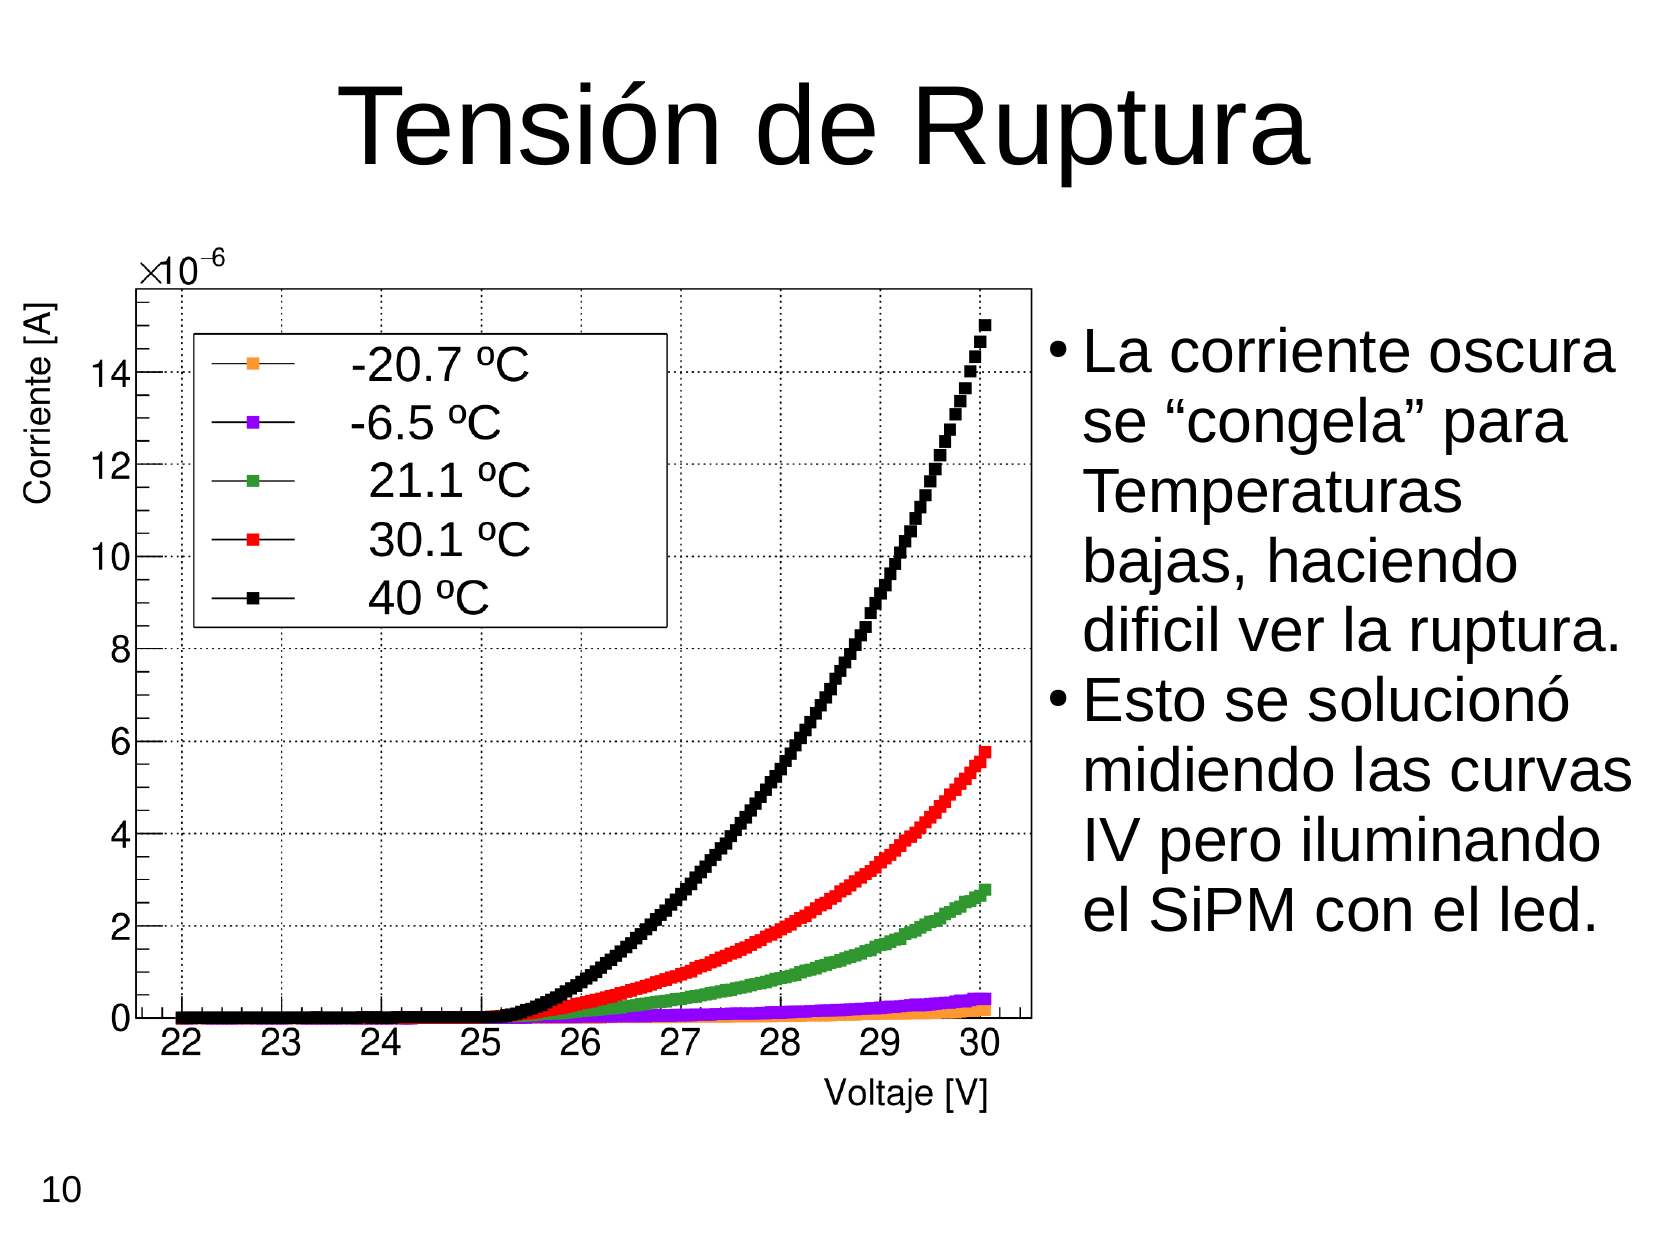

Tensión de Ruptura
La corriente oscura
se “congela” para
Temperaturas
bajas, haciendo
dificil ver la ruptura.
Esto se solucionó
midiendo las curvas
IV pero iluminando
el SiPM con el led.